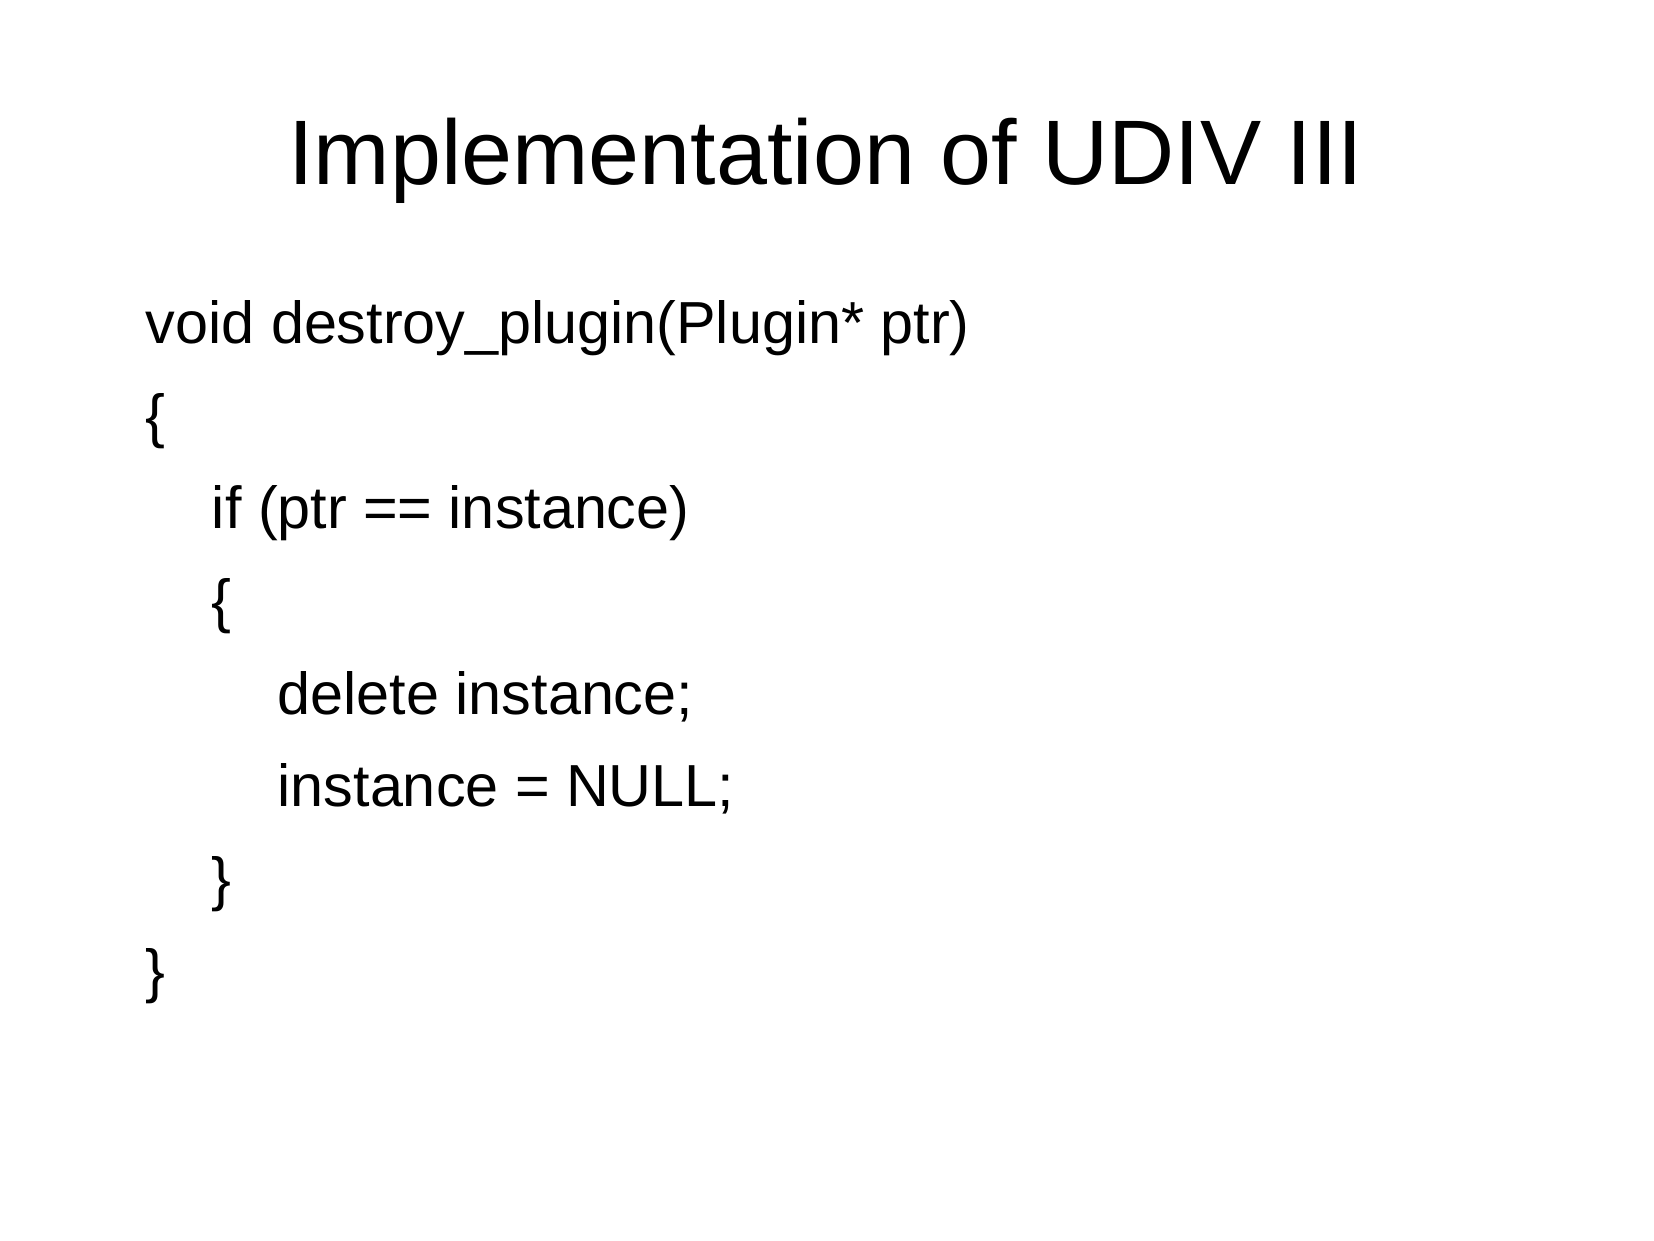

# Implementation of UDIV III
void destroy_plugin(Plugin* ptr)
{
 if (ptr == instance)
 {
 delete instance;
 instance = NULL;
 }
}